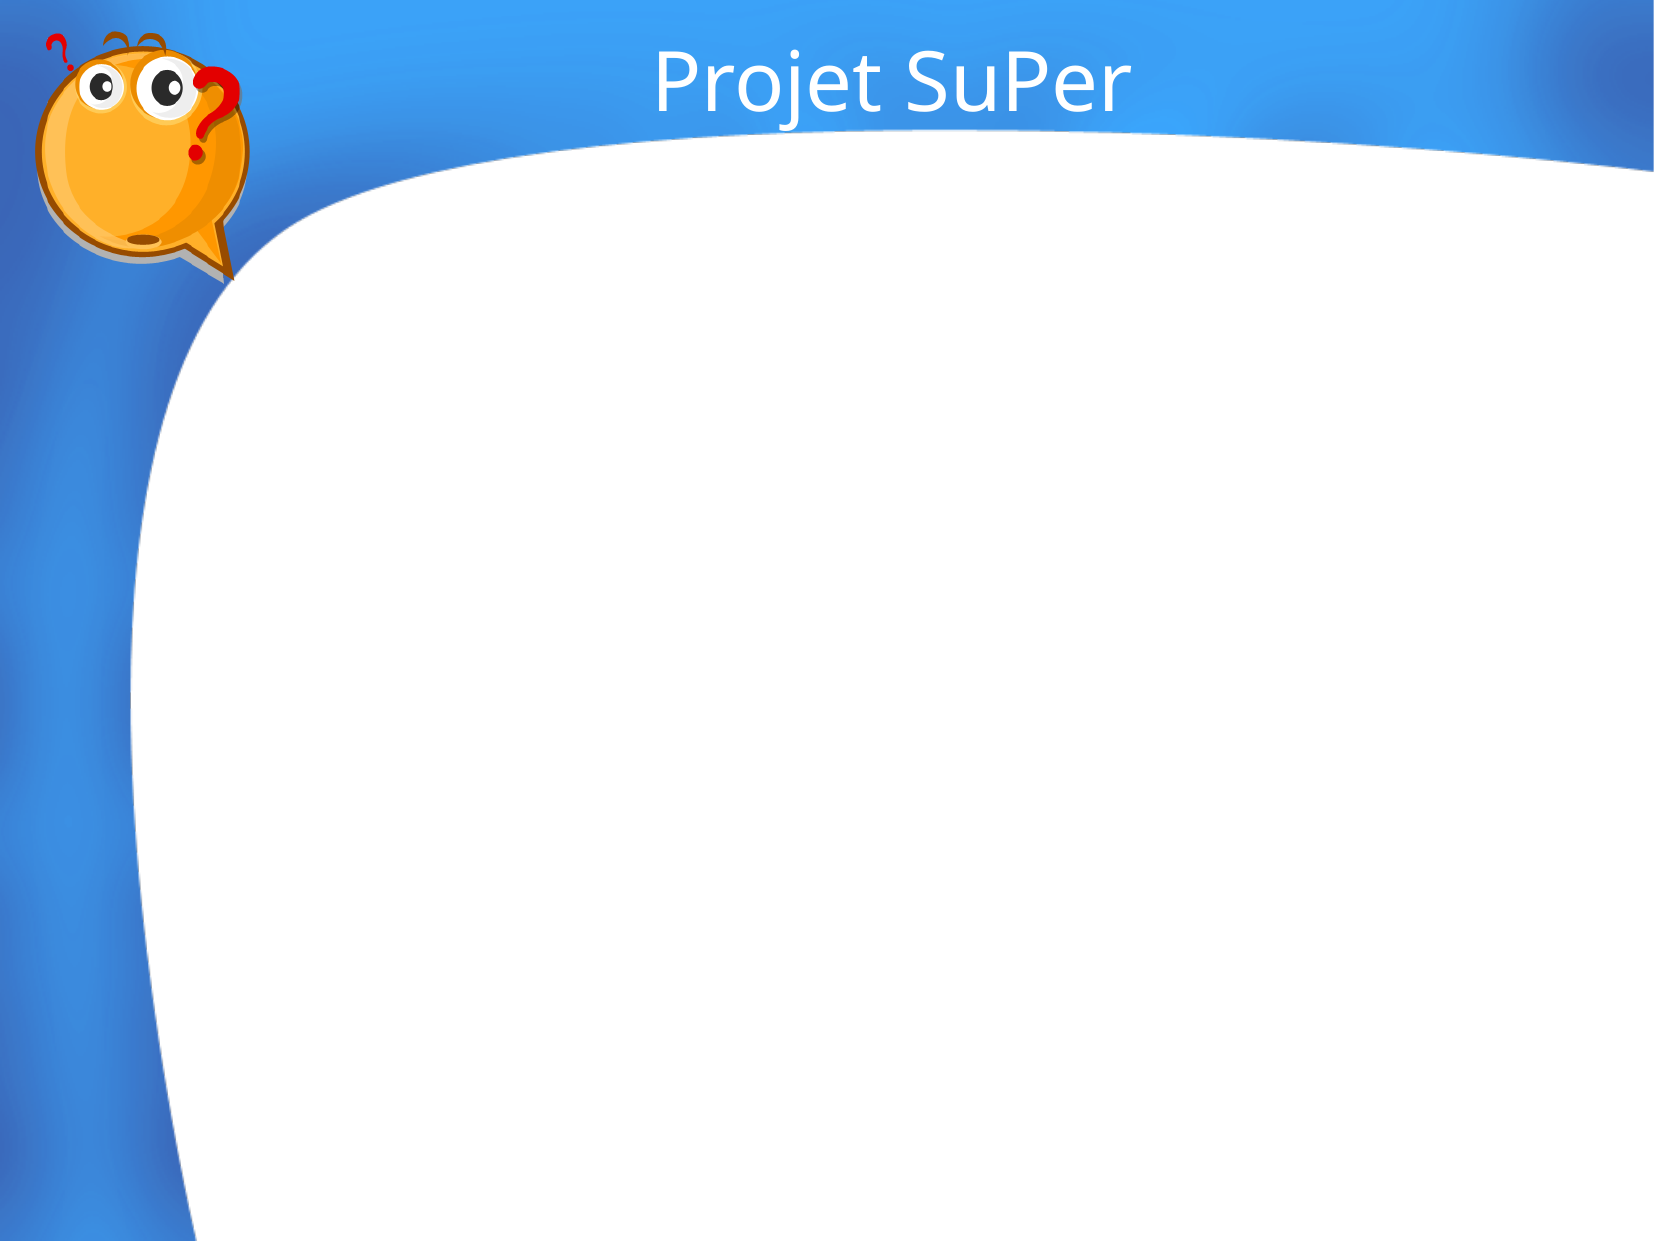

Projet SuPer
# Travail effectué
Interface
communiquer
visualiser